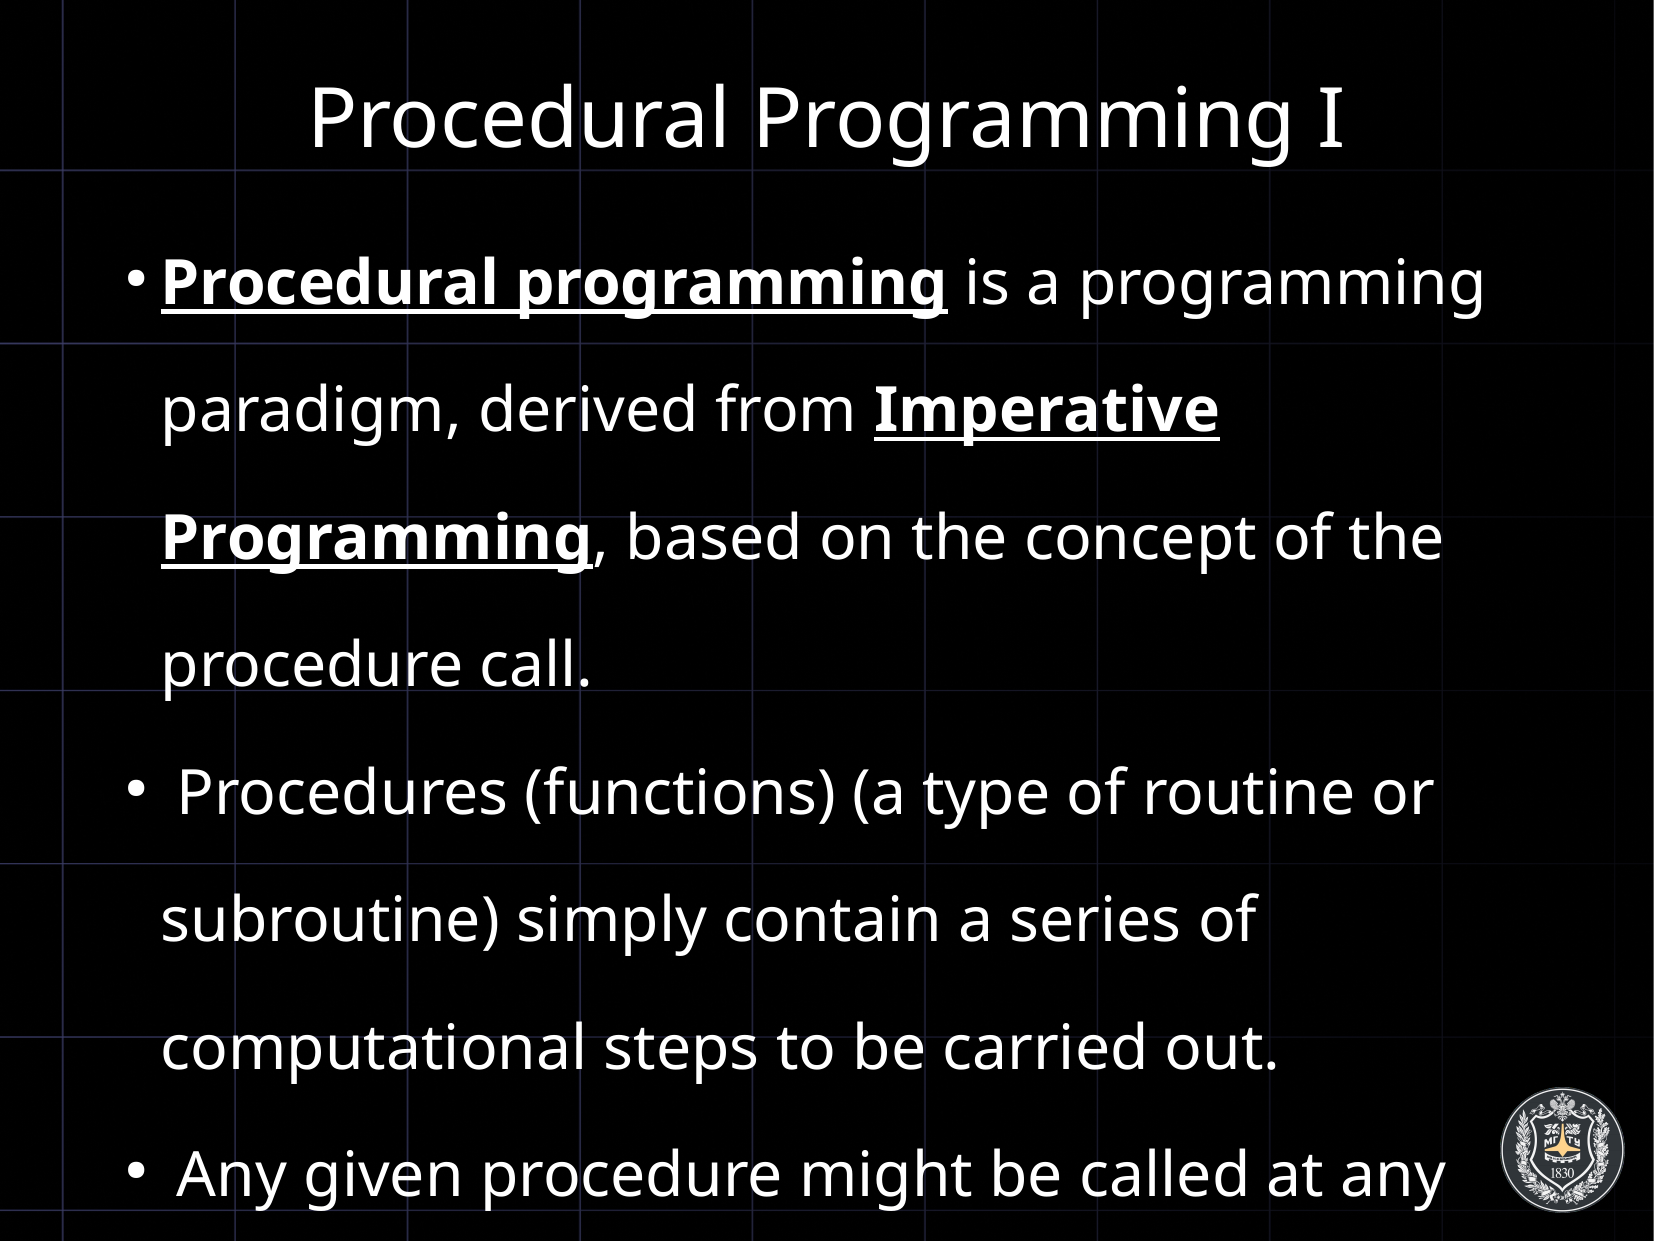

# Procedural Programming I
Procedural programming is a programming paradigm, derived from Imperative Programming, based on the concept of the procedure call.
 Procedures (functions) (a type of routine or subroutine) simply contain a series of computational steps to be carried out.
 Any given procedure might be called at any point during a program's execution, including by other procedures or itself.